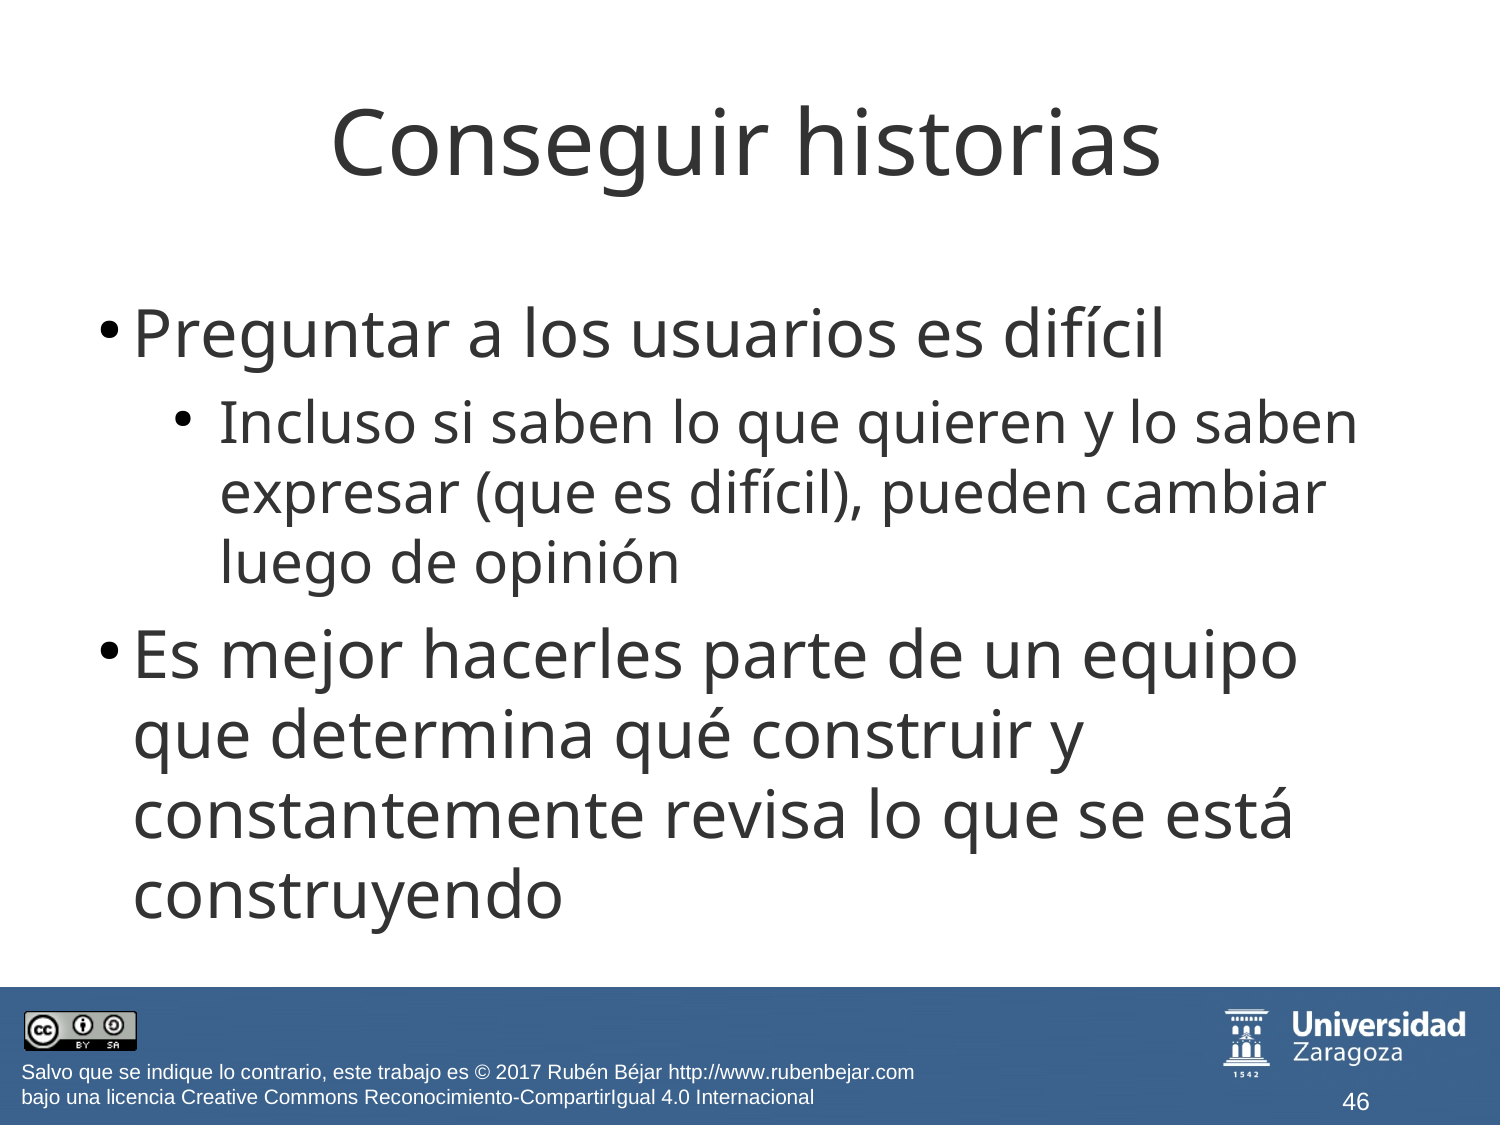

# Conseguir historias
Preguntar a los usuarios es difícil
Incluso si saben lo que quieren y lo saben expresar (que es difícil), pueden cambiar luego de opinión
Es mejor hacerles parte de un equipo que determina qué construir y constantemente revisa lo que se está construyendo